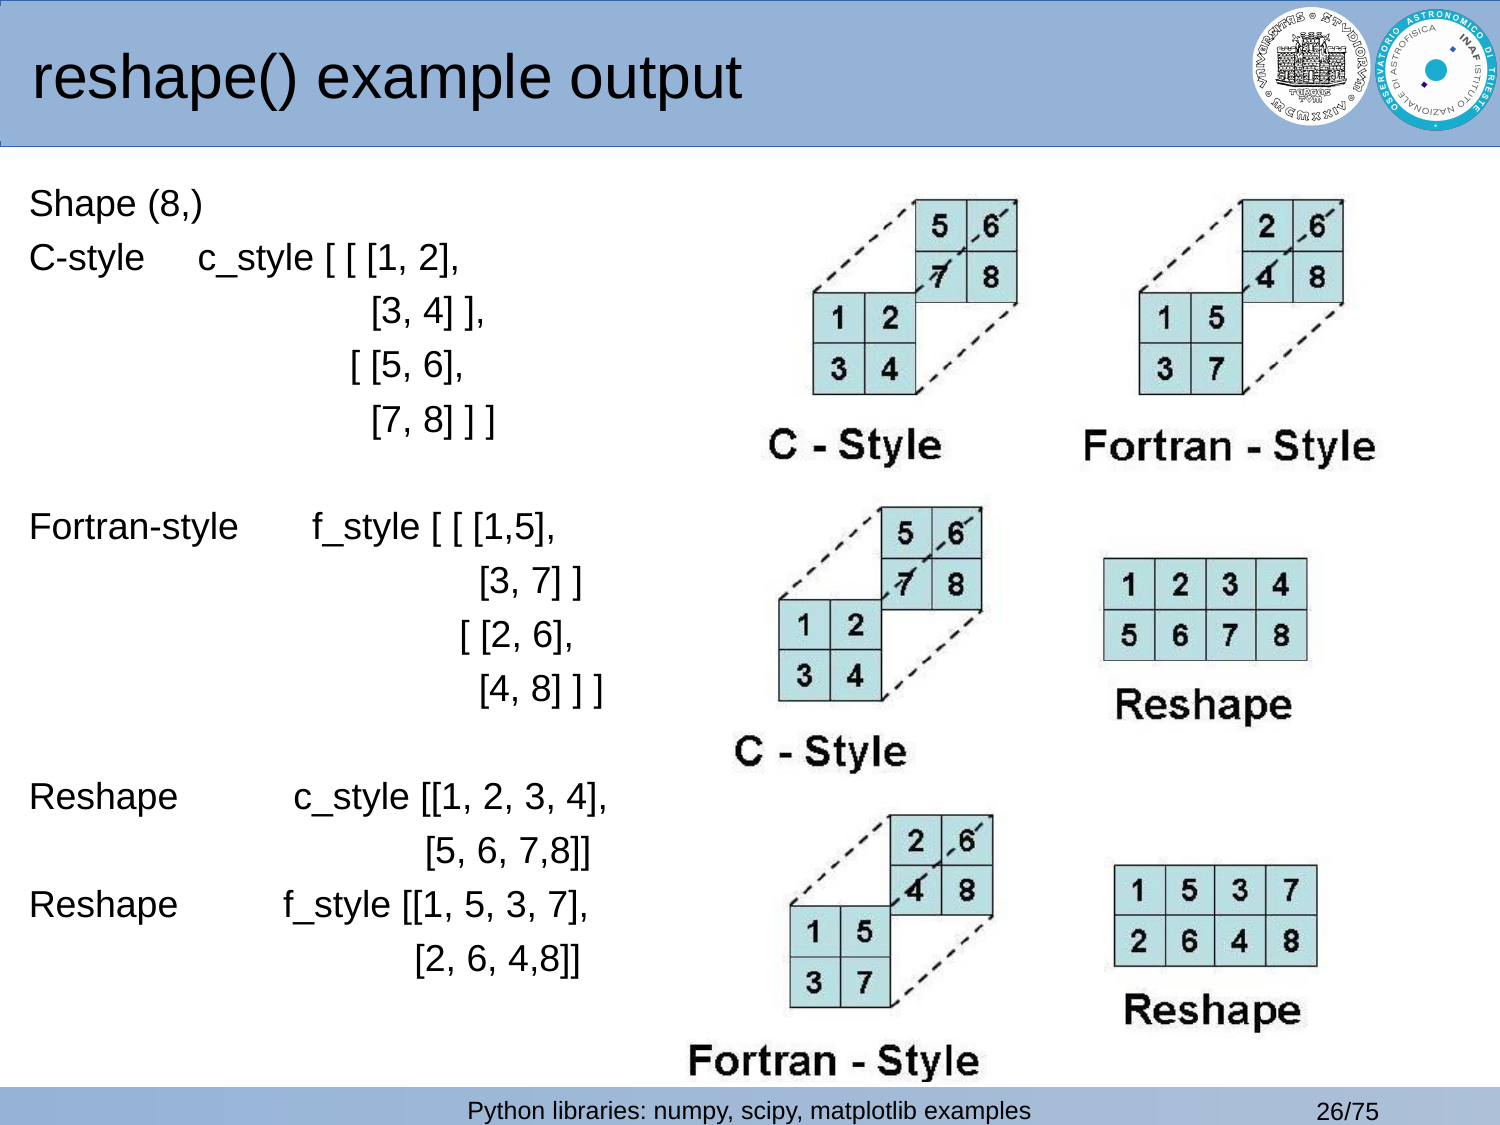

reshape() example output
# Shape (8,)
C-style c_style [ [ [1, 2],
 				 [3, 4] ],
 				 [ [5, 6],
 				 [7, 8] ] ]
Fortran-style f_style [ [ [1,5],
 						[3, 7] ]
 [ [2, 6],
 						[4, 8] ] ]
Reshape c_style [[1, 2, 3, 4],
 					 [5, 6, 7,8]]
Reshape f_style [[1, 5, 3, 7],
 					 [2, 6, 4,8]]